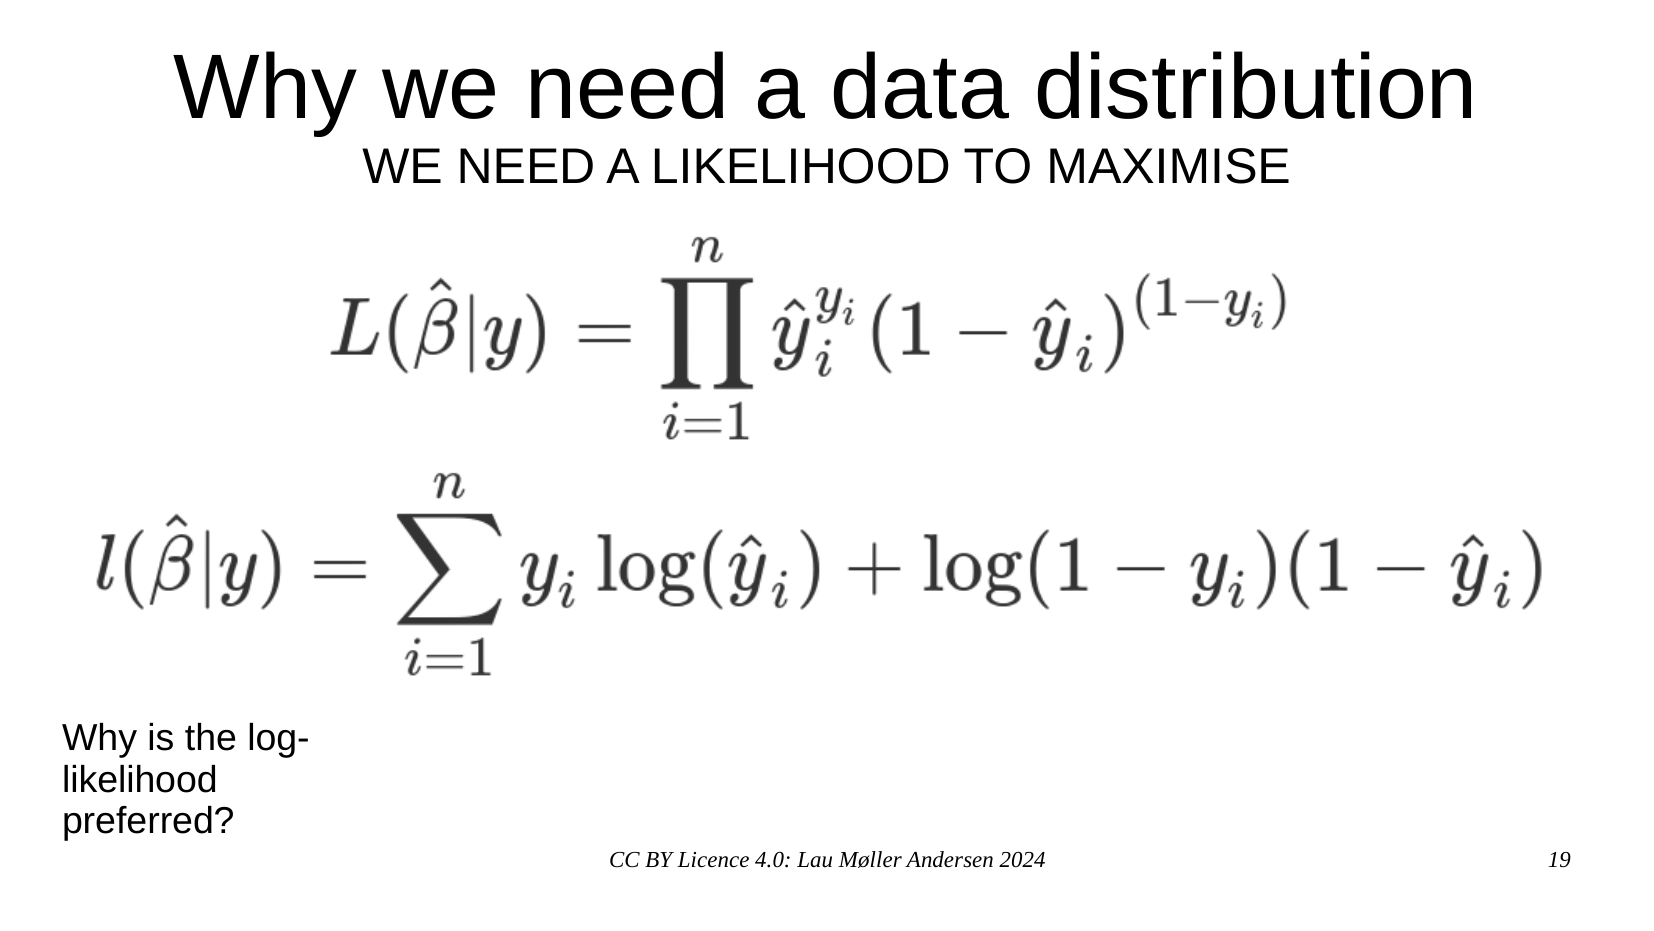

# Why we need a data distribution WE NEED A LIKELIHOOD TO MAXIMISE
Why is the log-likelihood preferred?
CC BY Licence 4.0: Lau Møller Andersen 2024
19